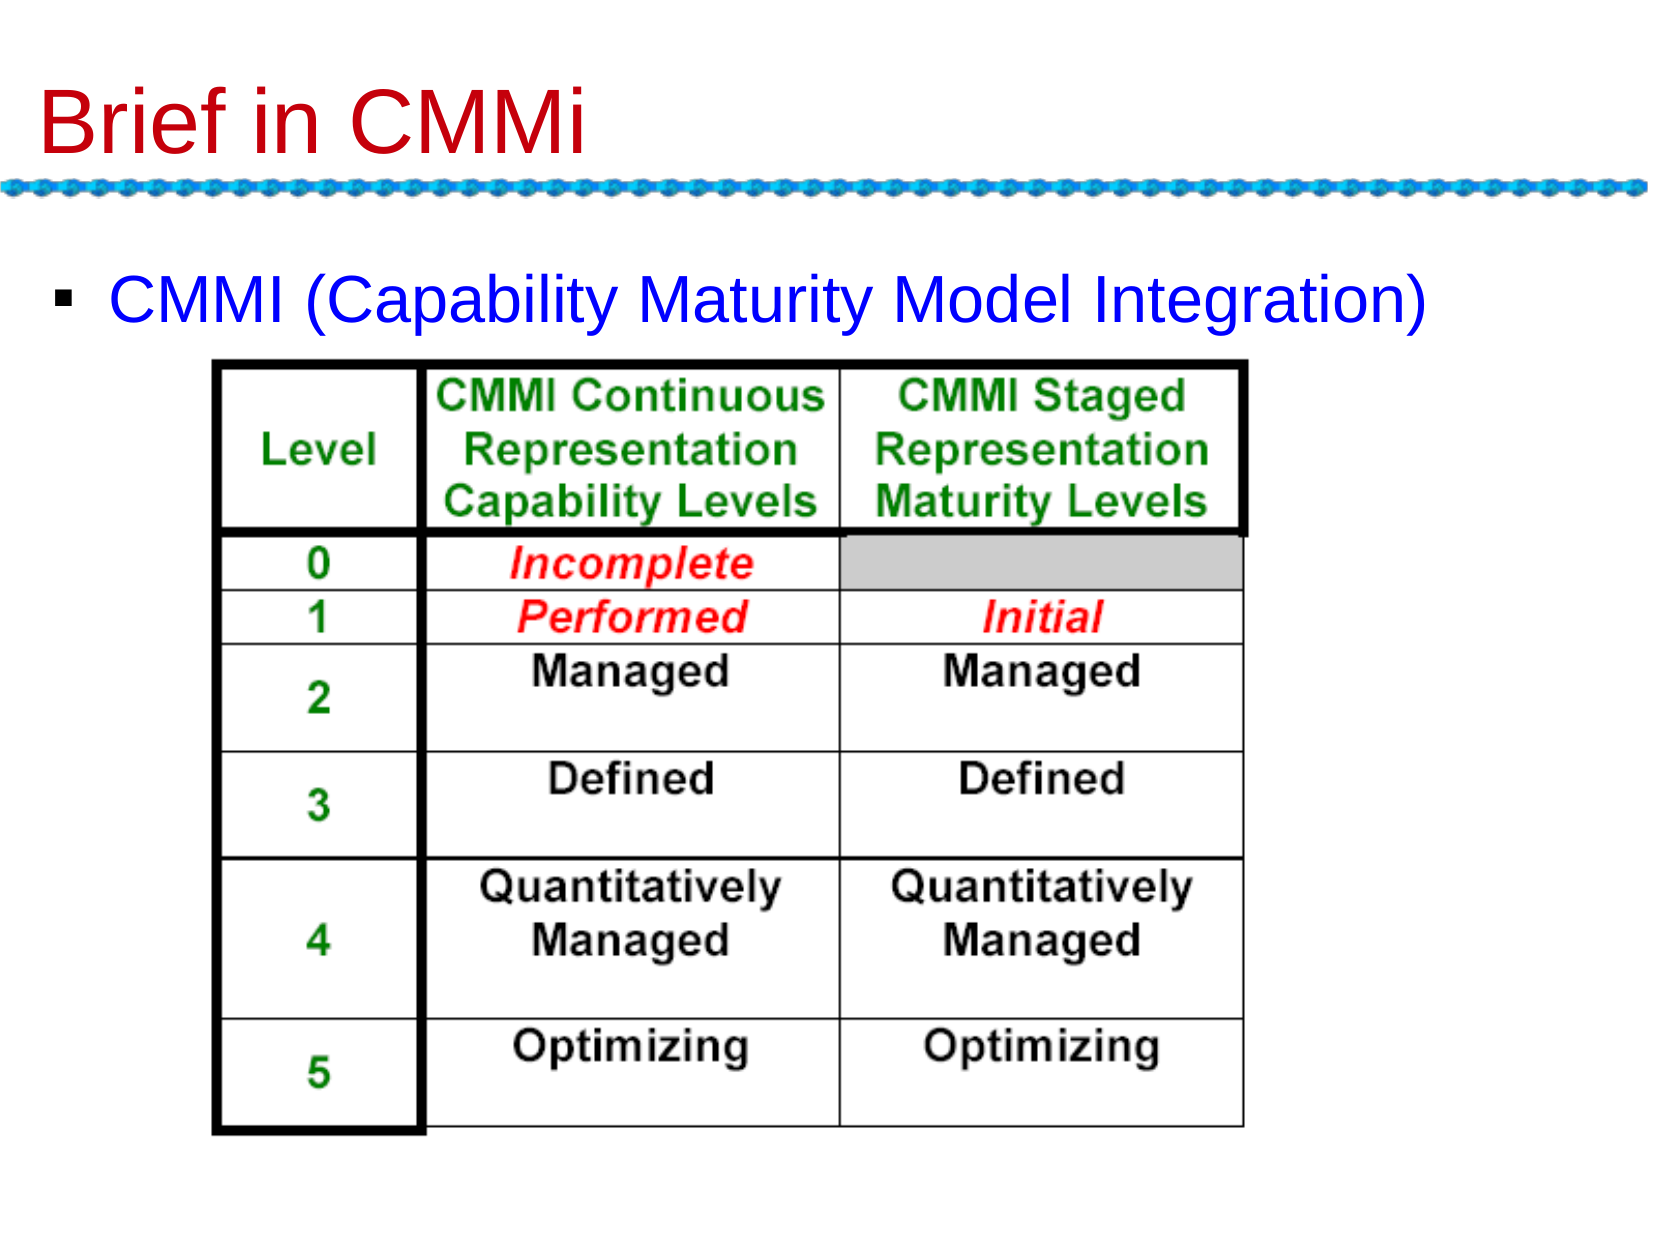

# Brief in CMMi
CMMI (Capability Maturity Model Integration)